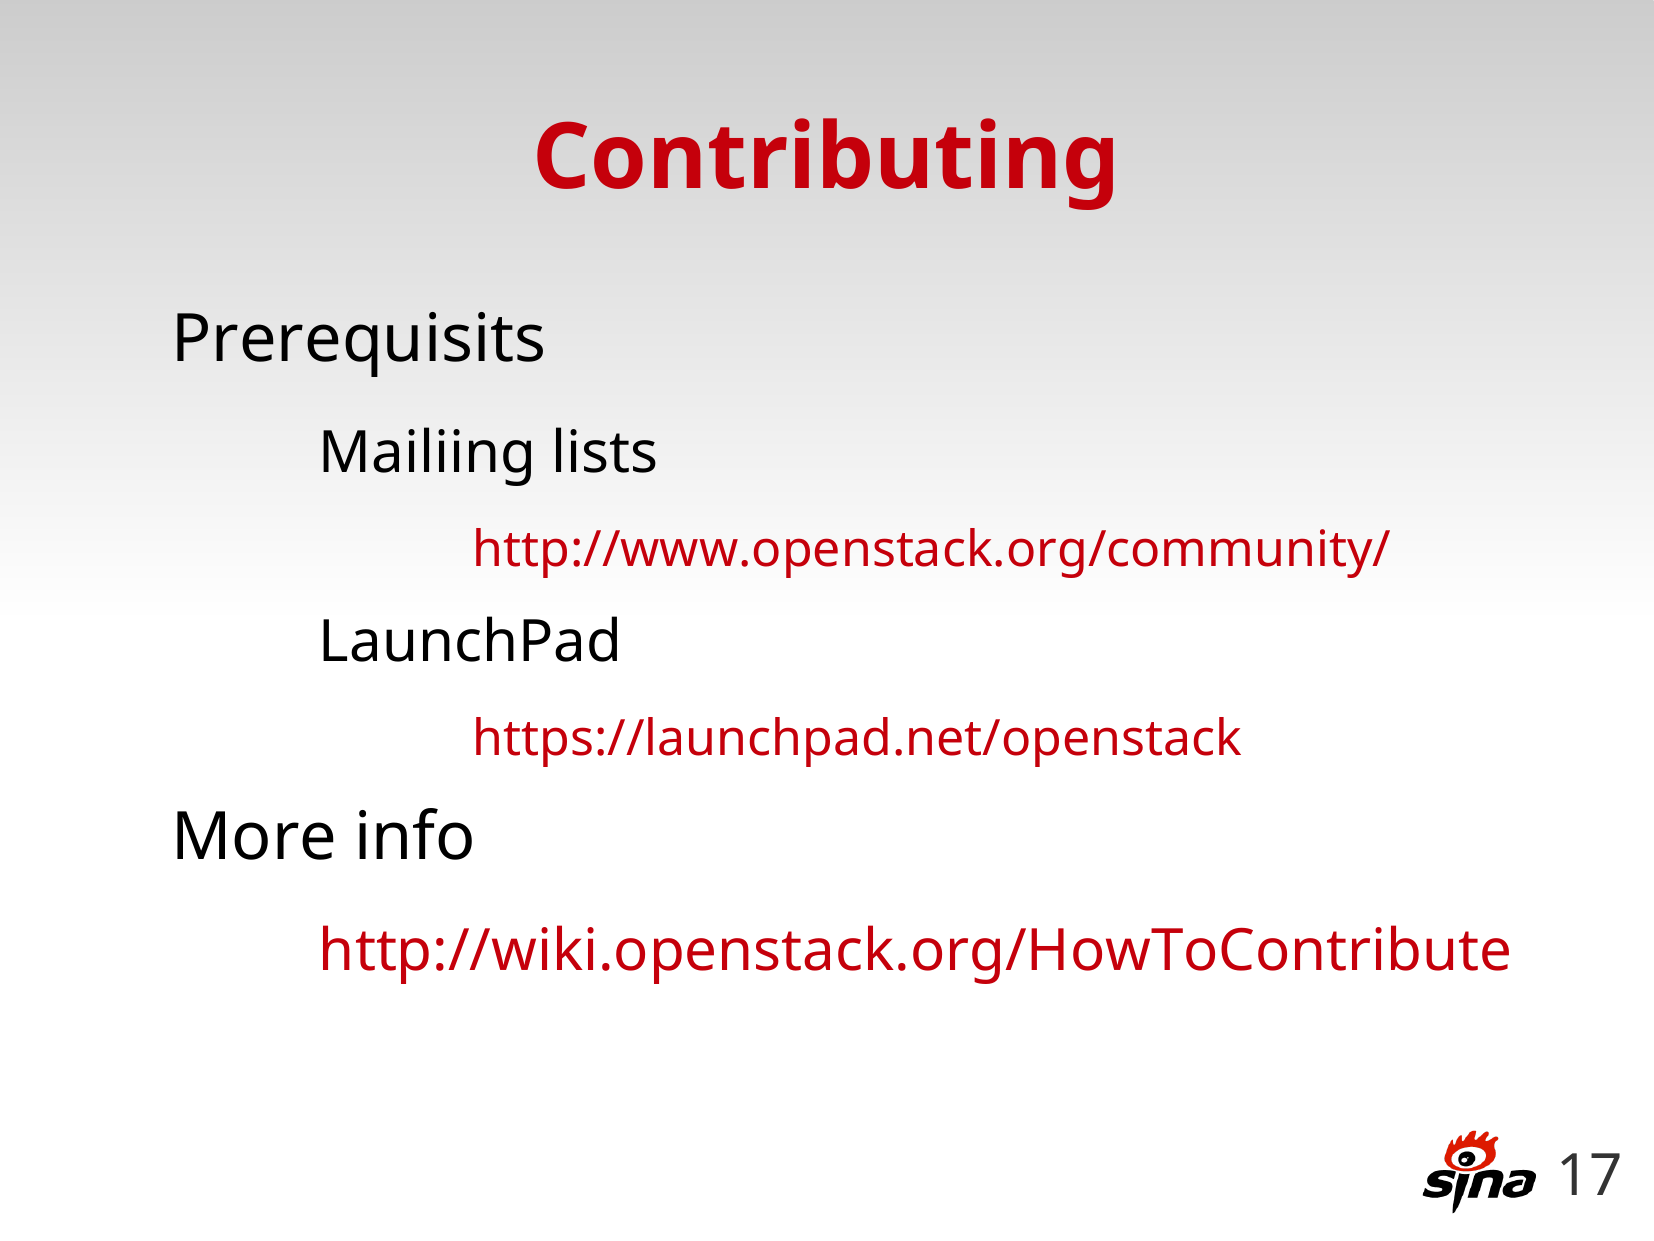

# Contributing
Prerequisits
Mailiing lists
http://www.openstack.org/community/
LaunchPad
https://launchpad.net/openstack
More info
http://wiki.openstack.org/HowToContribute
17